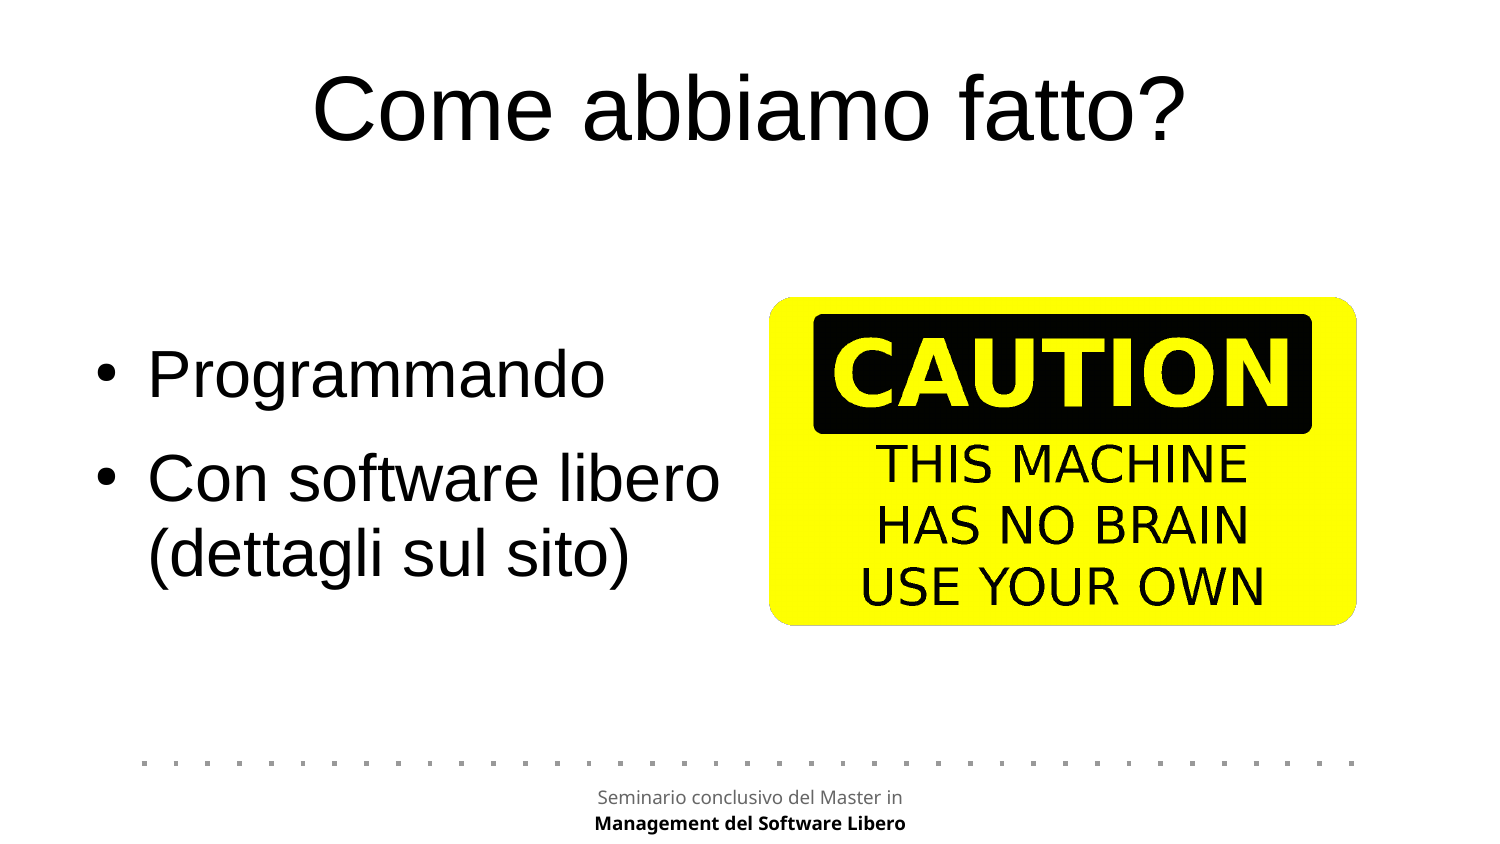

# Come abbiamo fatto?
Programmando
Con software libero
(dettagli sul sito)
Seminario conclusivo del Master in
Management del Software Libero